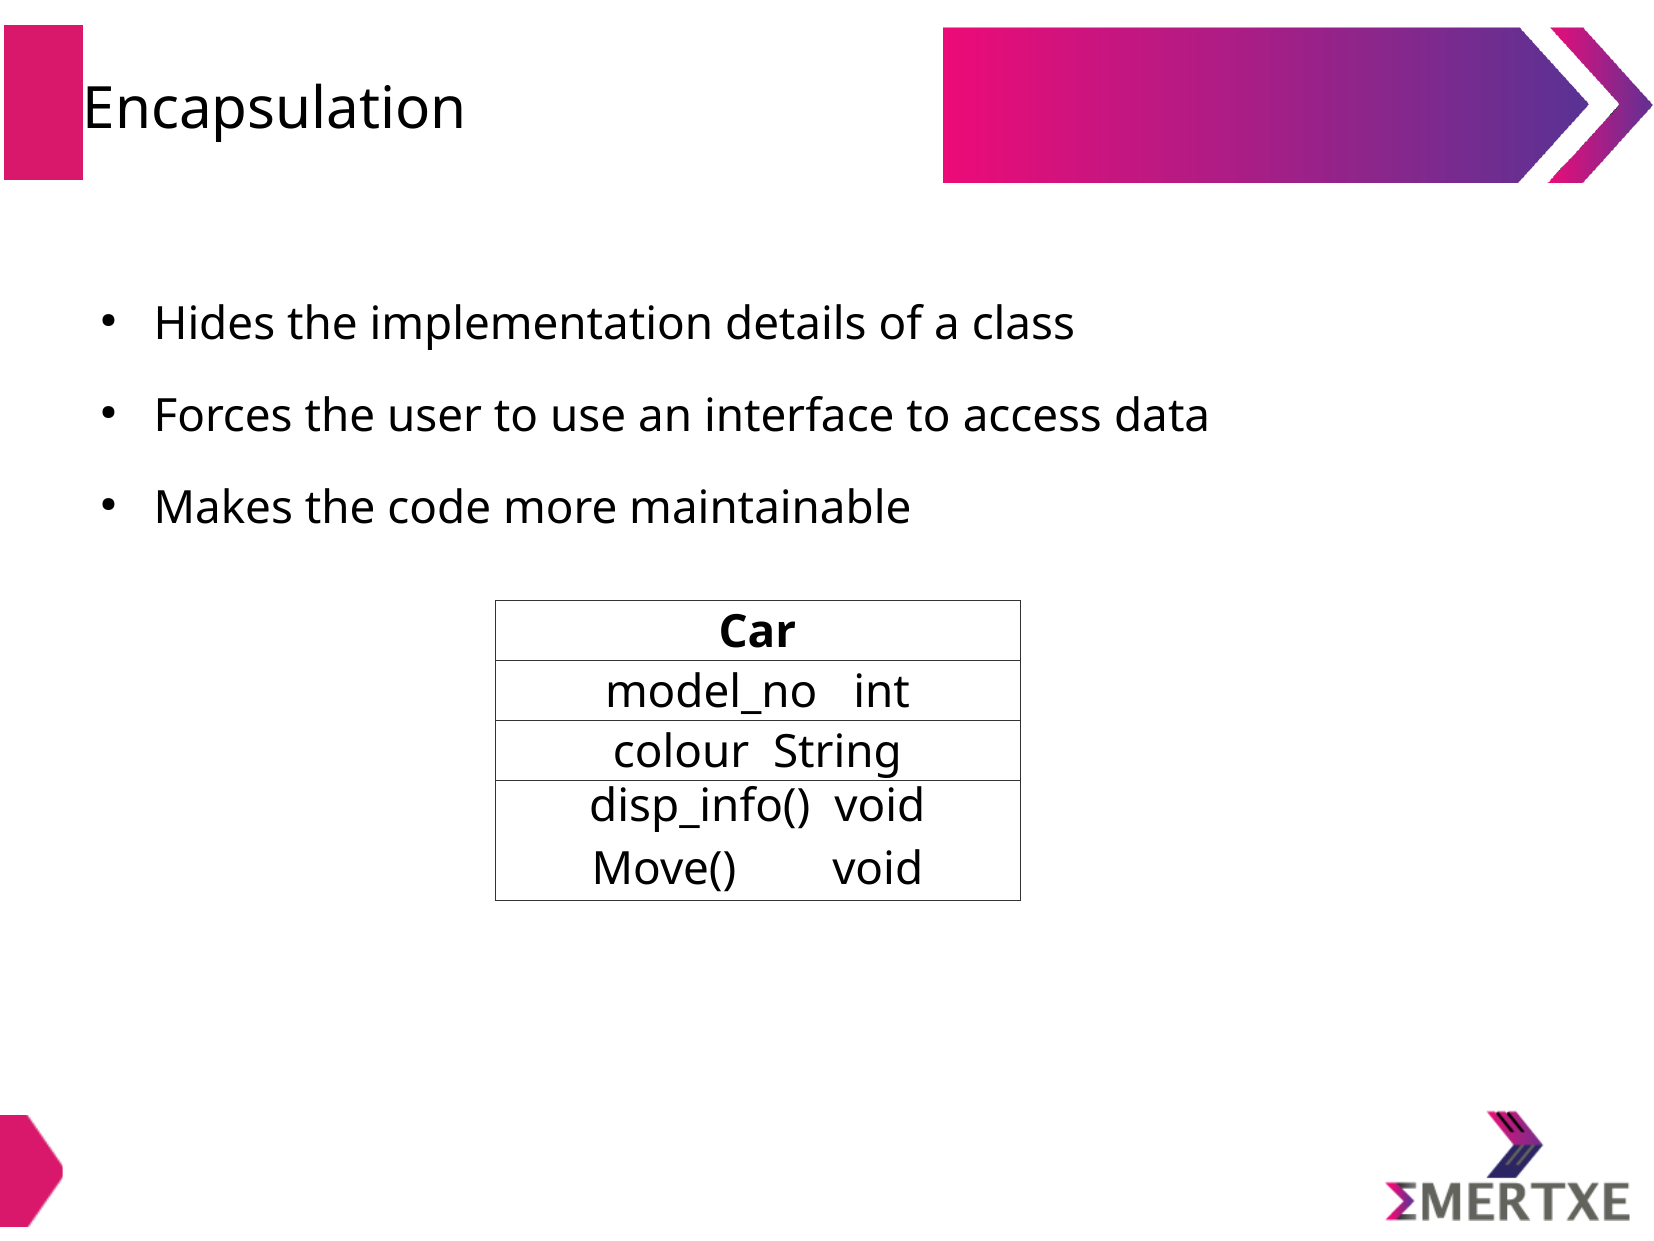

# Encapsulation
Hides the implementation details of a class
Forces the user to use an interface to access data
Makes the code more maintainable
Car
Car
model_no int
colour String
disp_info() void
Move() void